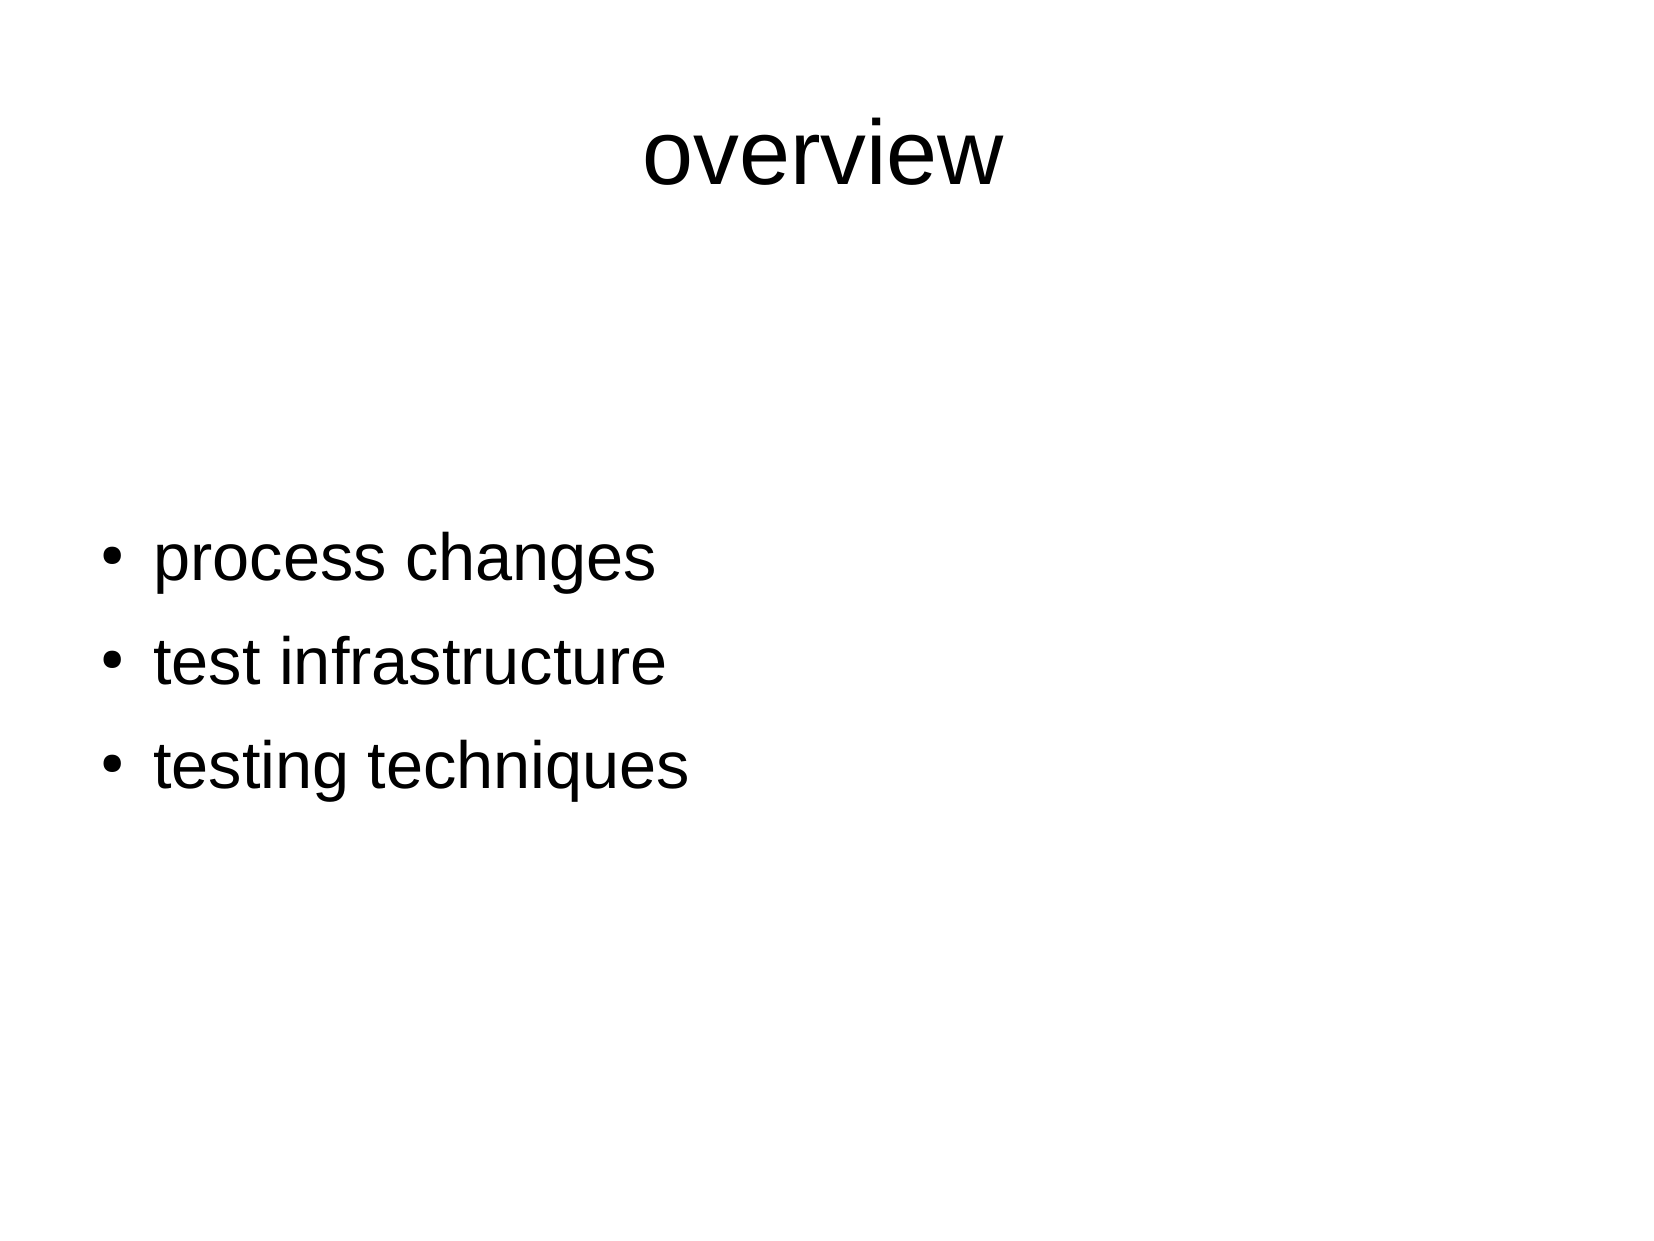

# overview
process changes
test infrastructure
testing techniques